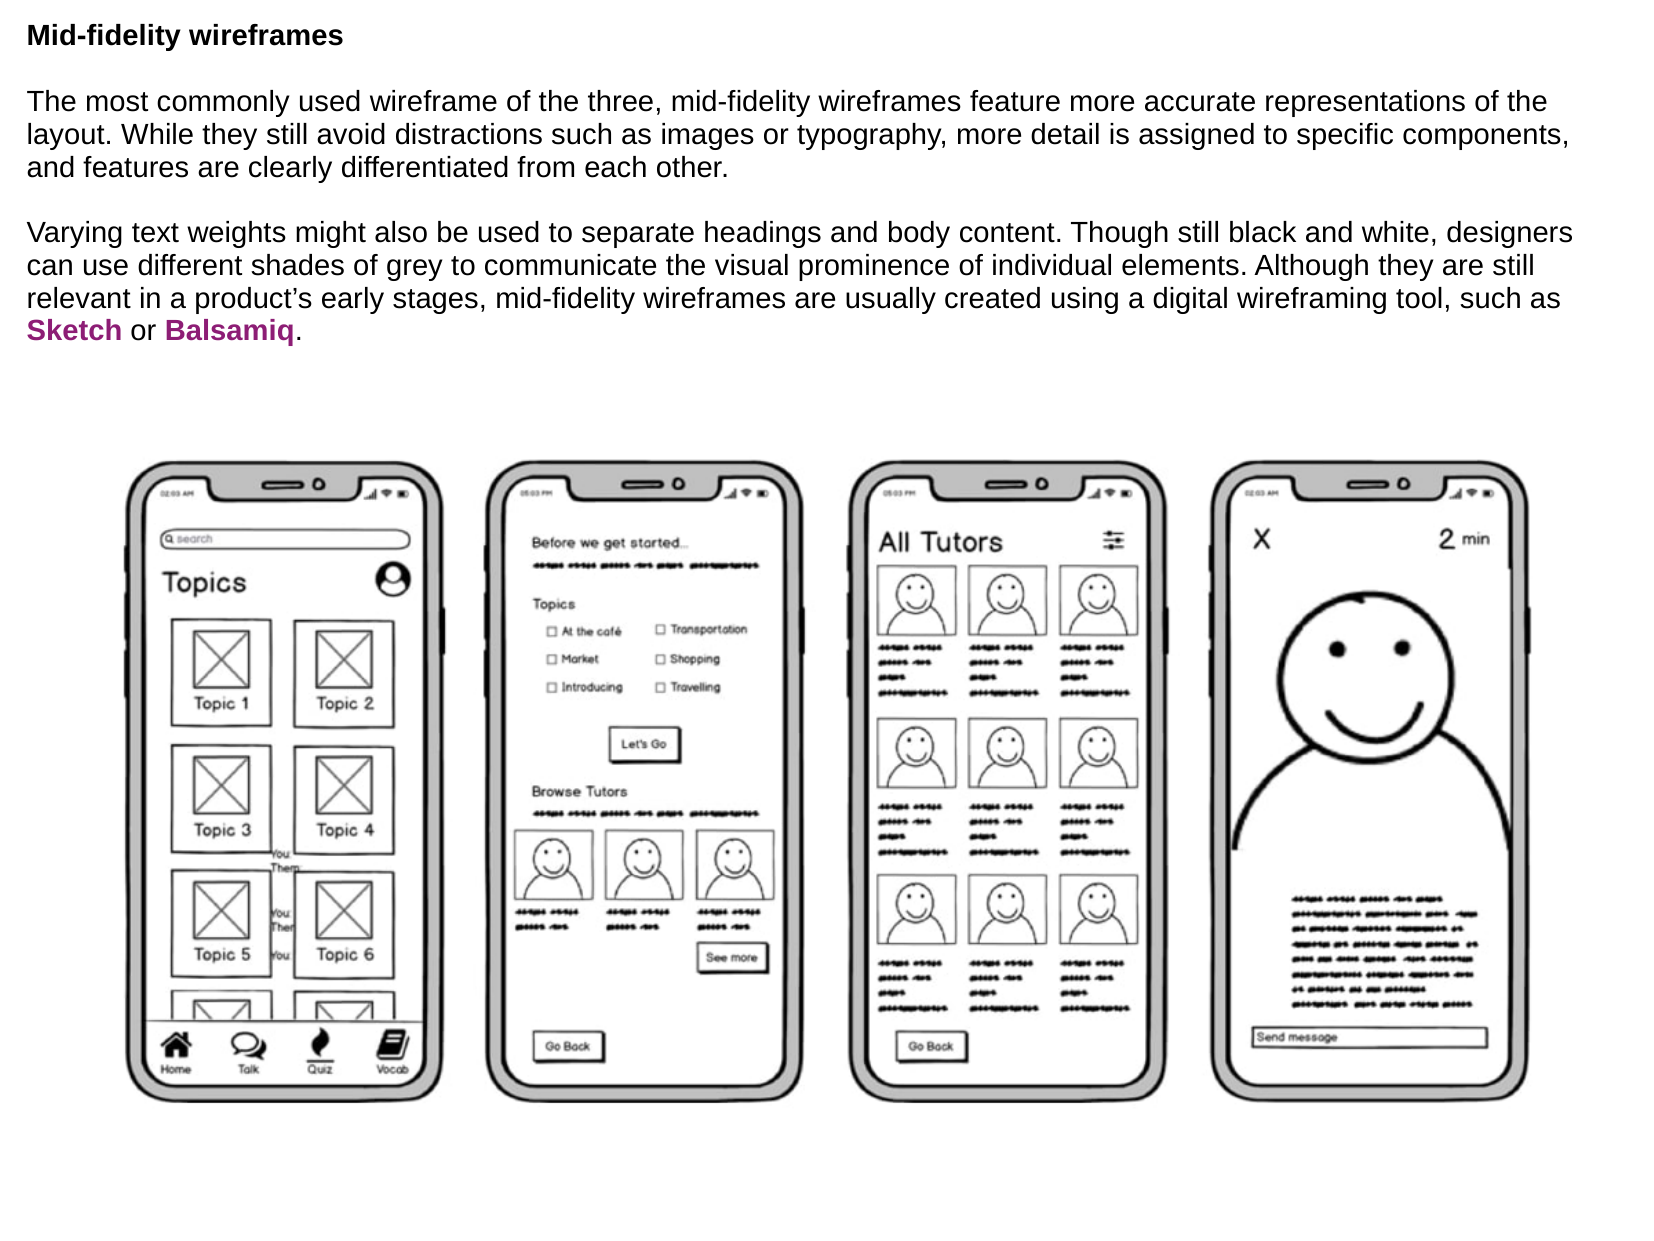

Mid-fidelity wireframes
The most commonly used wireframe of the three, mid-fidelity wireframes feature more accurate representations of the layout. While they still avoid distractions such as images or typography, more detail is assigned to specific components, and features are clearly differentiated from each other.
Varying text weights might also be used to separate headings and body content. Though still black and white, designers can use different shades of grey to communicate the visual prominence of individual elements. Although they are still relevant in a product’s early stages, mid-fidelity wireframes are usually created using a digital wireframing tool, such as Sketch or Balsamiq.